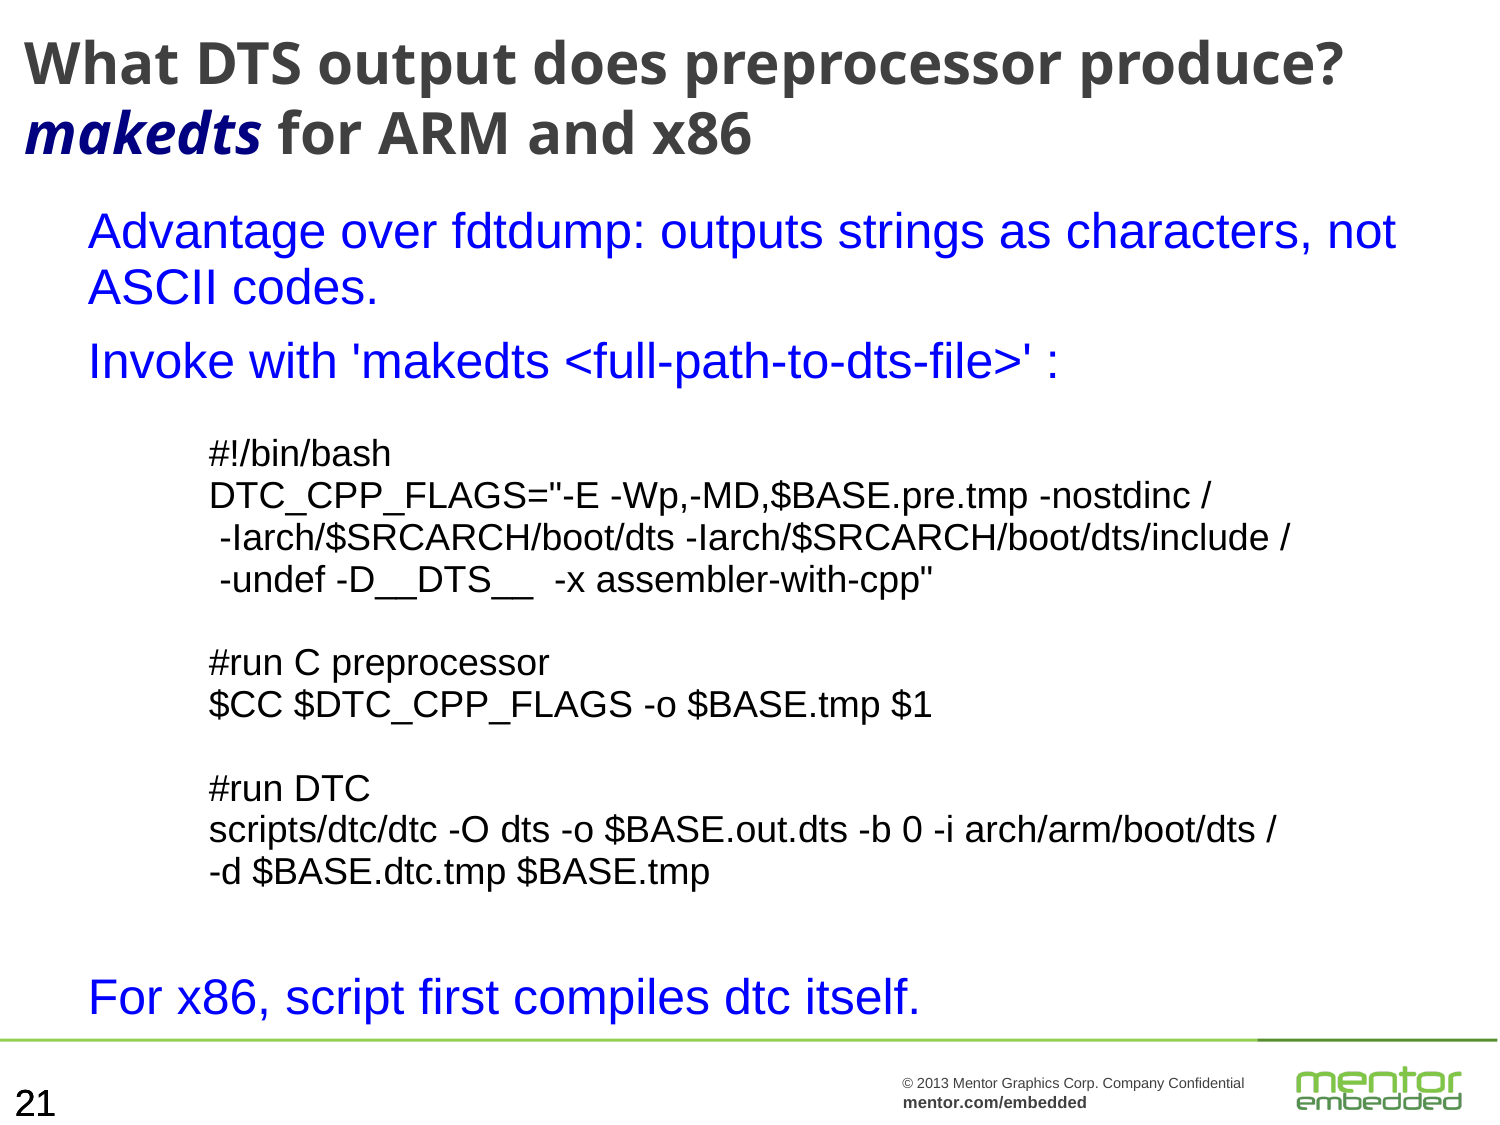

# What DTS output does preprocessor produce? makedts for ARM and x86
Advantage over fdtdump: outputs strings as characters, not
ASCII codes.
Invoke with 'makedts <full-path-to-dts-file>' :
For x86, script first compiles dtc itself.
#!/bin/bash
DTC_CPP_FLAGS="-E -Wp,-MD,$BASE.pre.tmp -nostdinc /
 -Iarch/$SRCARCH/boot/dts -Iarch/$SRCARCH/boot/dts/include /
 -undef -D__DTS__ -x assembler-with-cpp"
#run C preprocessor
$CC $DTC_CPP_FLAGS -o $BASE.tmp $1
#run DTC
scripts/dtc/dtc -O dts -o $BASE.out.dts -b 0 -i arch/arm/boot/dts /
-d $BASE.dtc.tmp $BASE.tmp